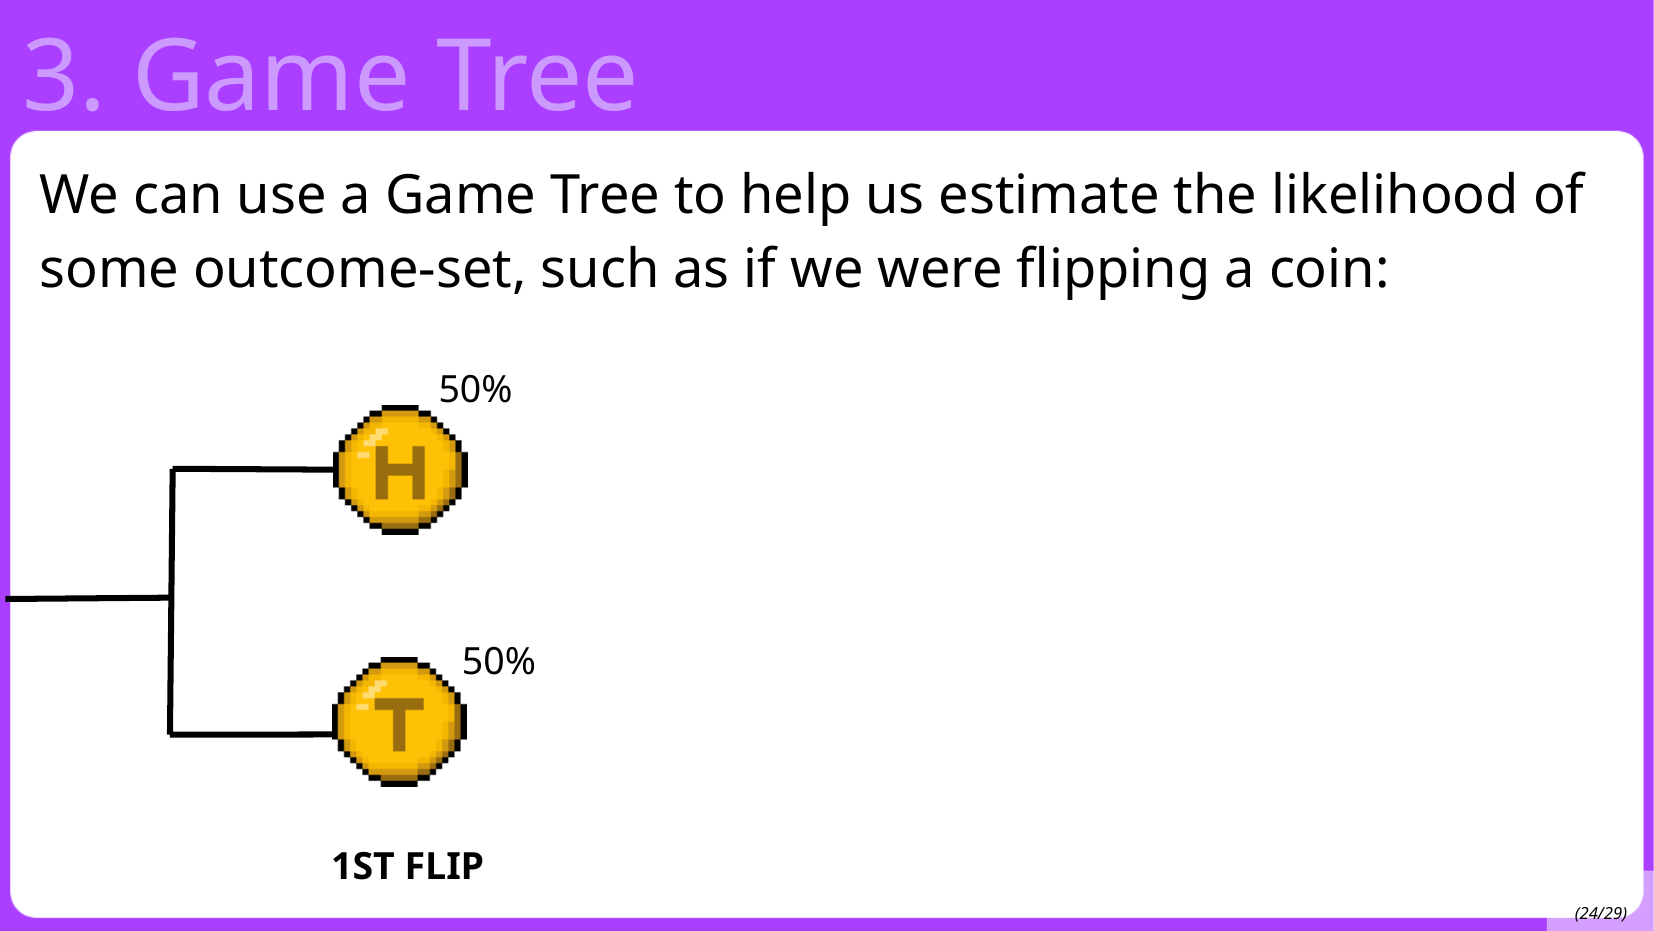

# 3. Game Tree
We can use a Game Tree to help us estimate the likelihood of some outcome-set, such as if we were flipping a coin:
50%
50%
1ST FLIP